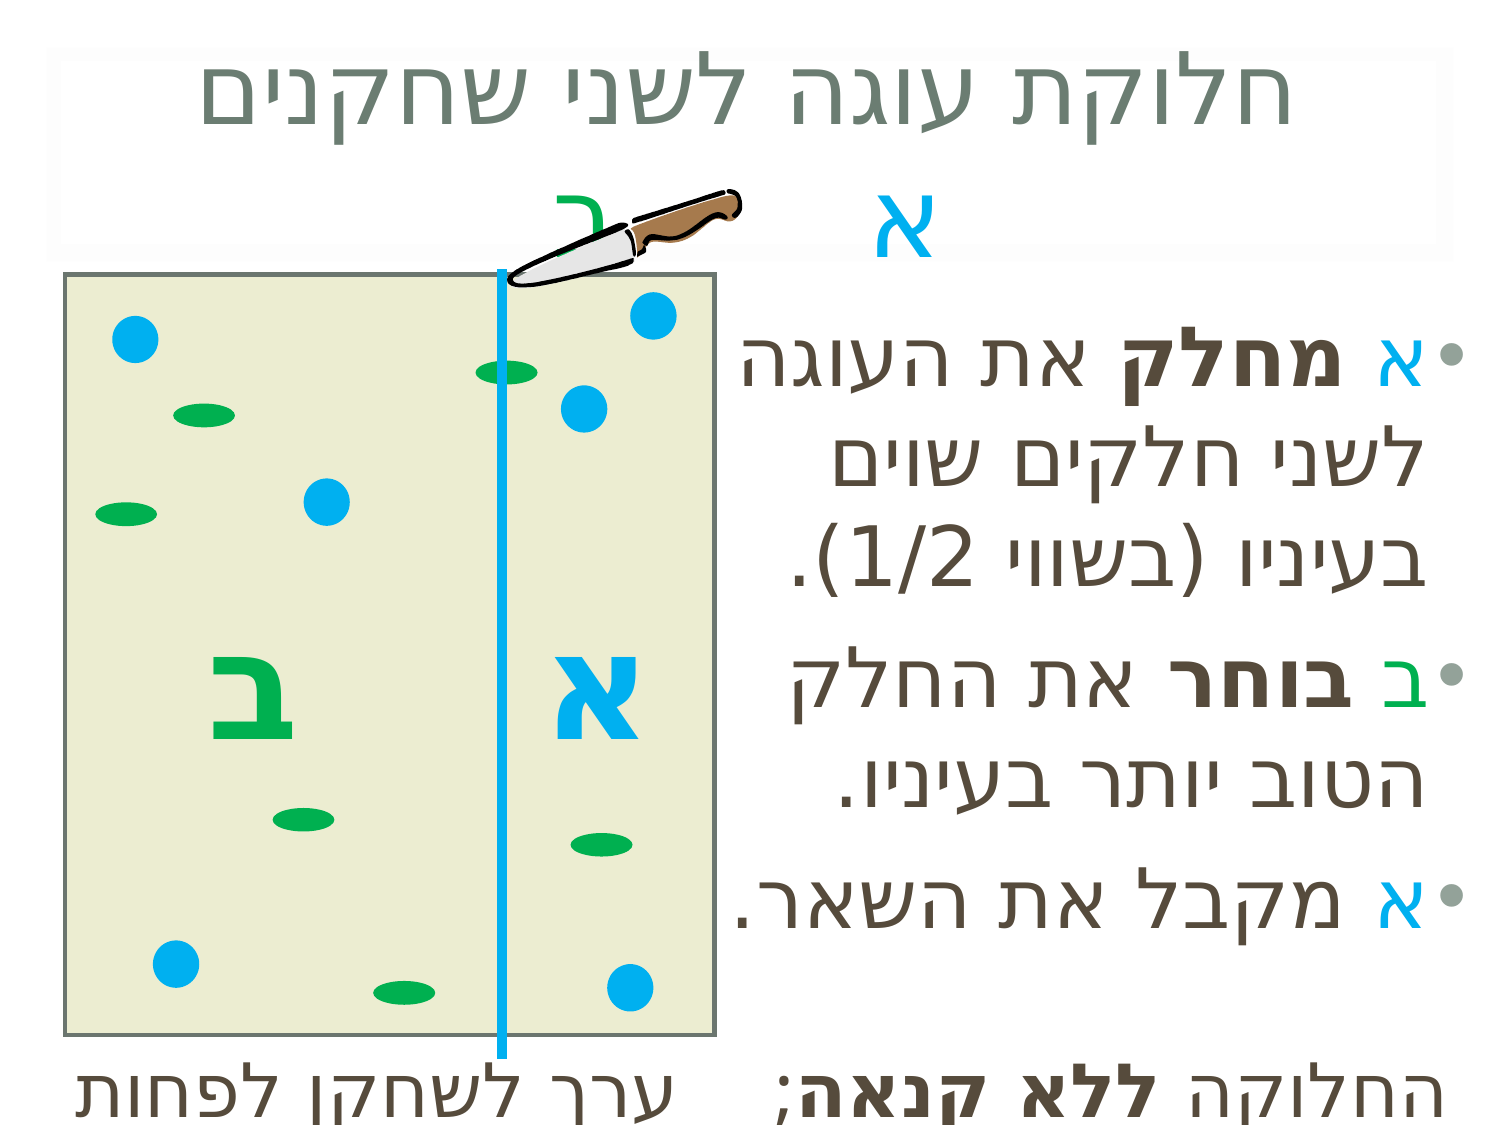

חלוקת עוגה לשני שחקנים
א ב
א מחלק את העוגה לשני חלקים שוים בעיניו (בשווי 1/2).
ב בוחר את החלק הטוב יותר בעיניו.
א מקבל את השאר.
ב
א
החלוקה ללא קנאה; ערך לשחקן לפחות 1/2.